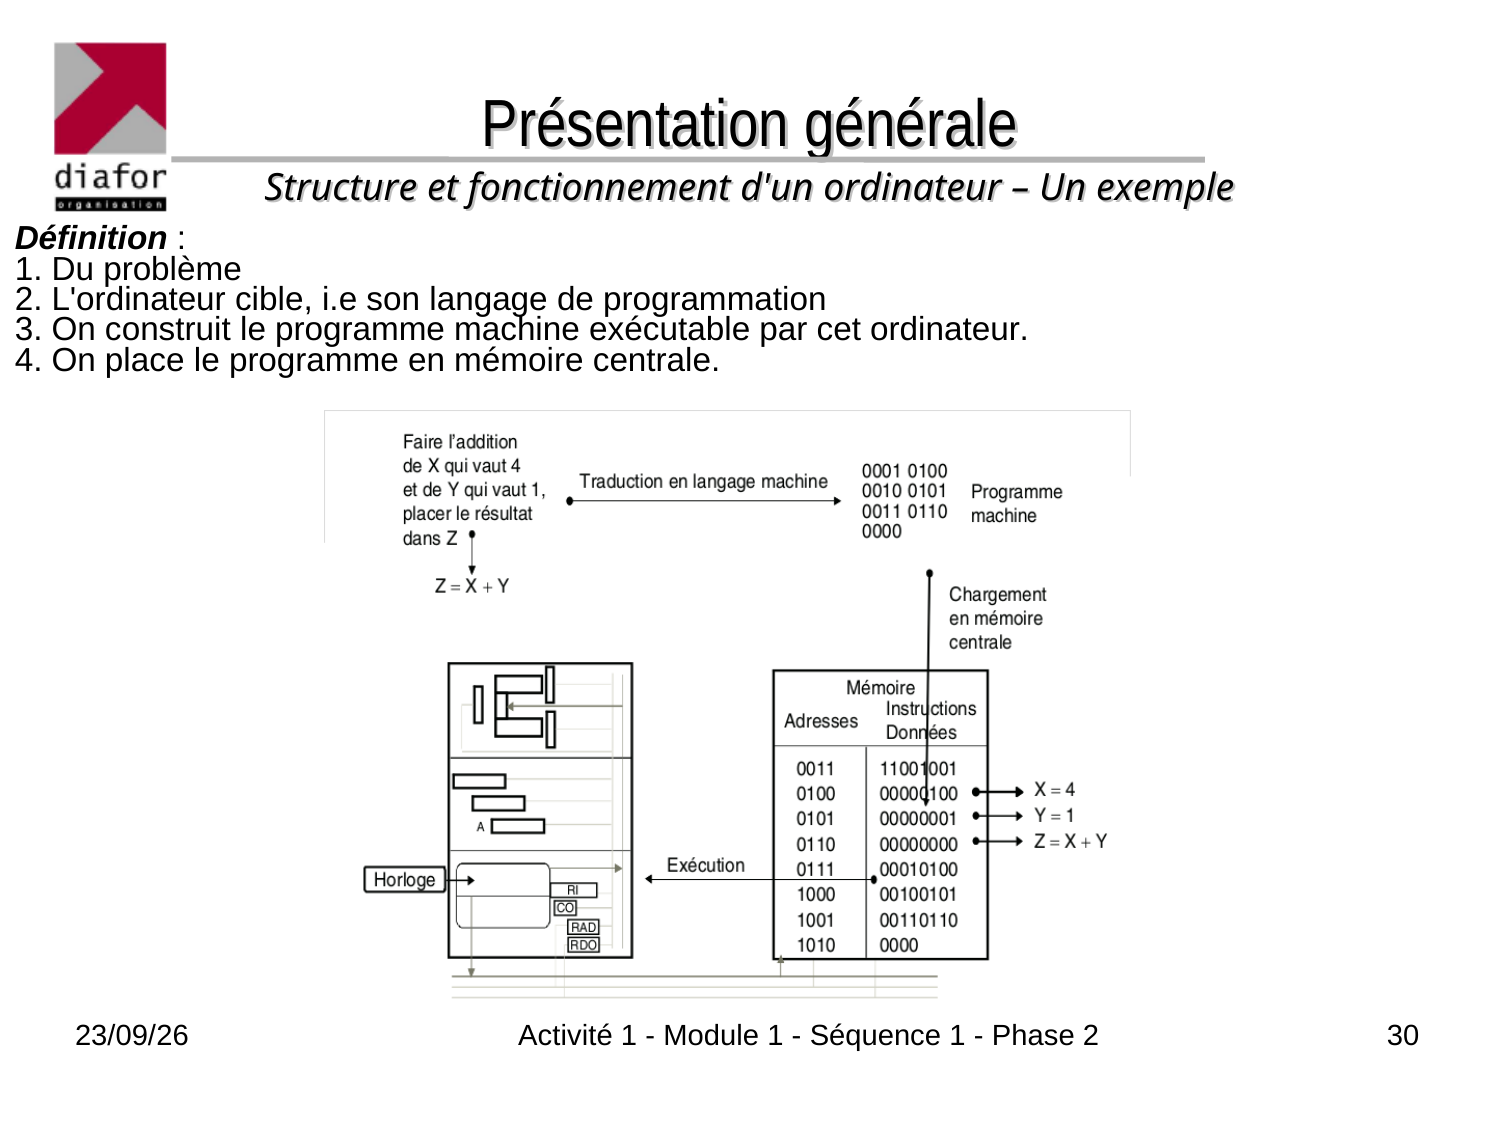

# Présentation générale Structure et fonctionnement d'un ordinateur – Un exemple
Définition :
 Du problème
 L'ordinateur cible, i.e son langage de programmation
 On construit le programme machine exécutable par cet ordinateur.
 On place le programme en mémoire centrale.
Activité 1 - Module 1 - Séquence 1 - Phase 2
30